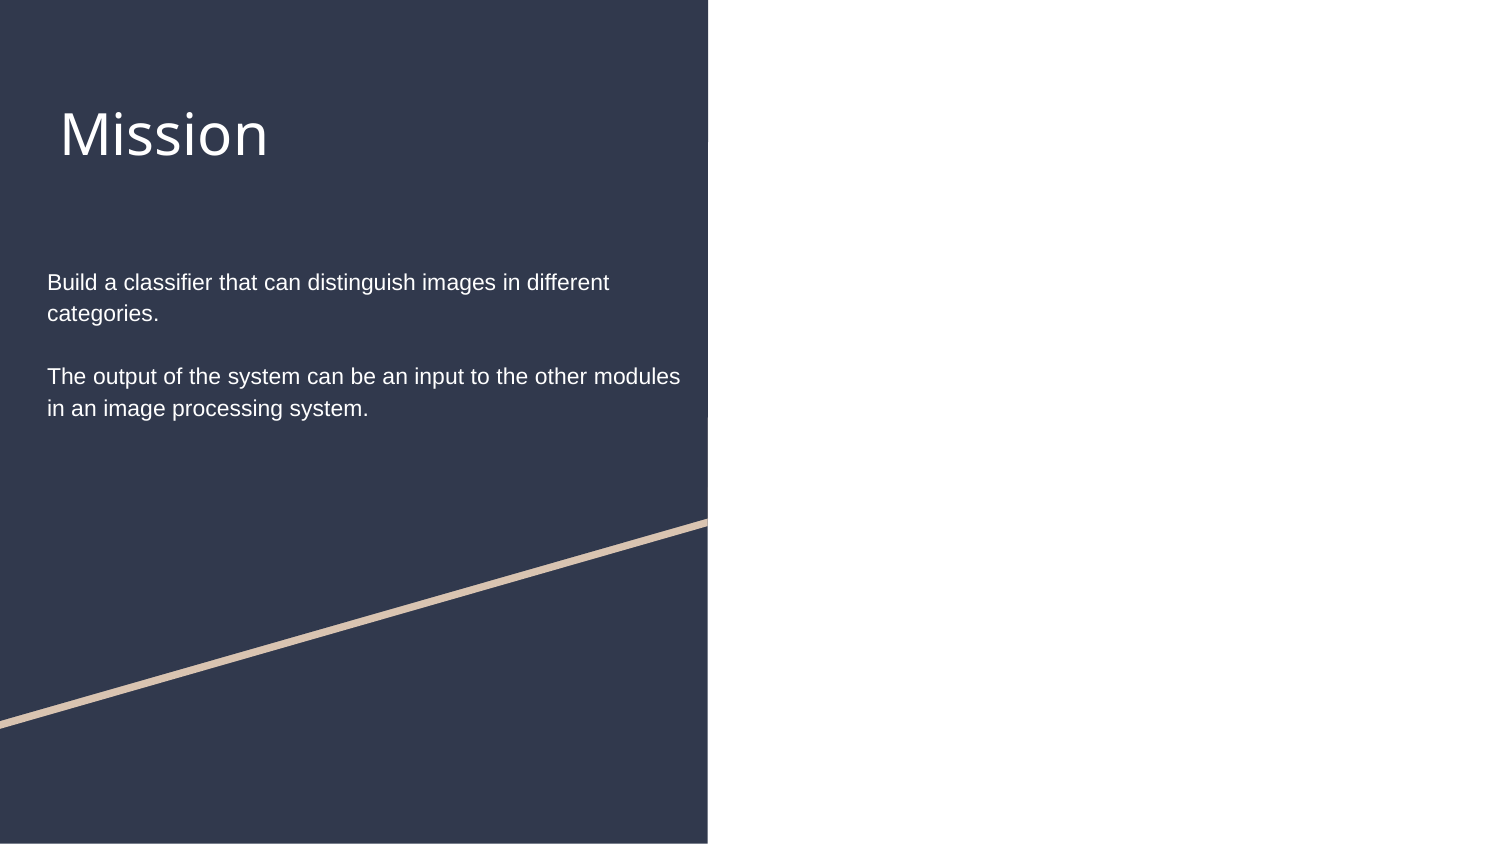

# Mission
Build a classifier that can distinguish images in different categories.
The output of the system can be an input to the other modules in an image processing system.